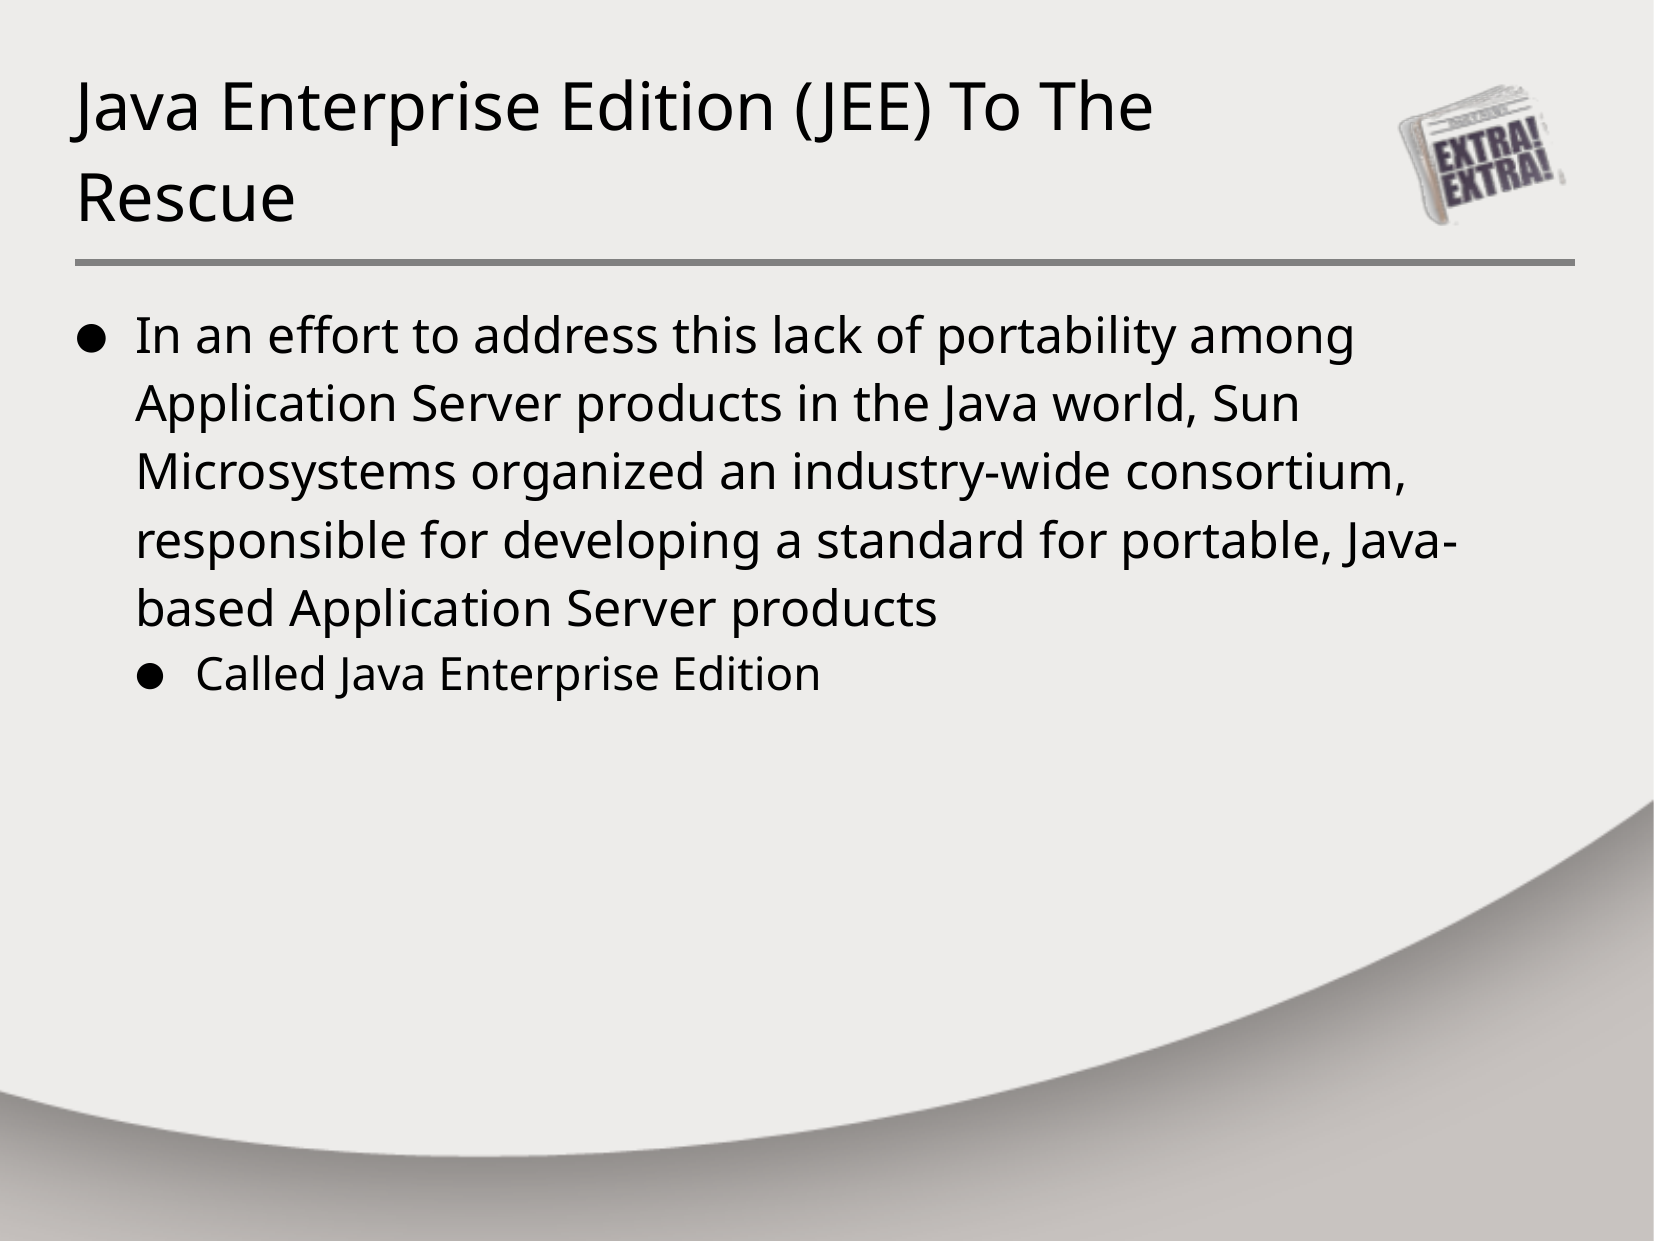

# Java Enterprise Edition (JEE) To The Rescue
In an effort to address this lack of portability among Application Server products in the Java world, Sun Microsystems organized an industry-wide consortium, responsible for developing a standard for portable, Java-based Application Server products
Called Java Enterprise Edition